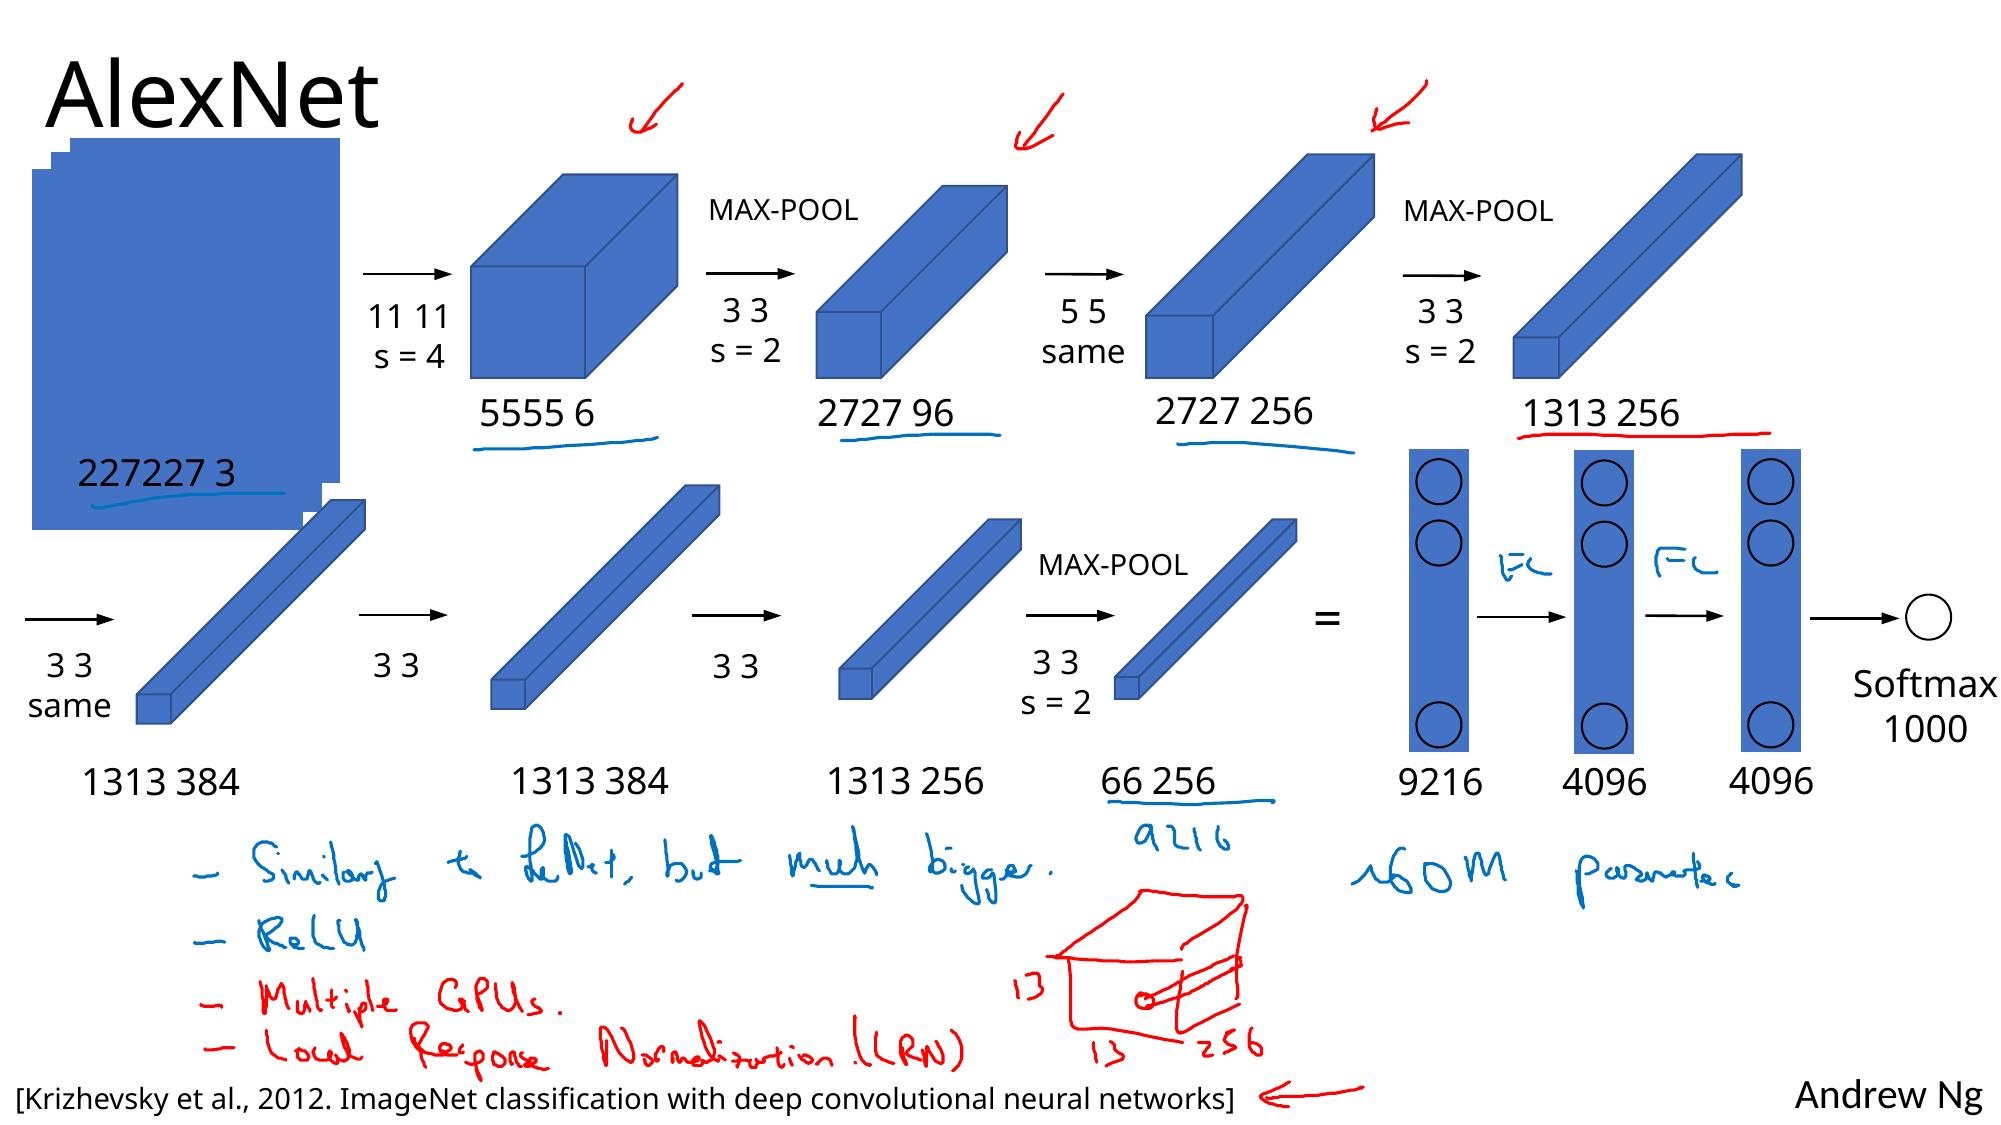

# AlexNet
| | | | | | |
| --- | --- | --- | --- | --- | --- |
| | | | | | |
| | | | | | |
| | | | | | |
| | | | | | |
| | | | | | |
| | | | | | |
| --- | --- | --- | --- | --- | --- |
| | | | | | |
| | | | | | |
| | | | | | |
| | | | | | |
| | | | | | |
| | | | | | |
| --- | --- | --- | --- | --- | --- |
| | | | | | |
| | | | | | |
| | | | | | |
| | | | | | |
| | | | | | |
MAX-POOL
MAX-POOL
3 3
s = 2
3 3
s = 2
5 5
same
11 11
s = 4
2727 256
5555 6
2727 96
1313 256
227227 3
| |
| --- |
| |
| --- |
| |
| --- |
MAX-POOL
=
3 3
s = 2
3 3
same
3 3
3 3
Softmax
1000
4096
1313 384
1313 256
66 256
4096
1313 384
9216
[Krizhevsky et al., 2012. ImageNet classification with deep convolutional neural networks]